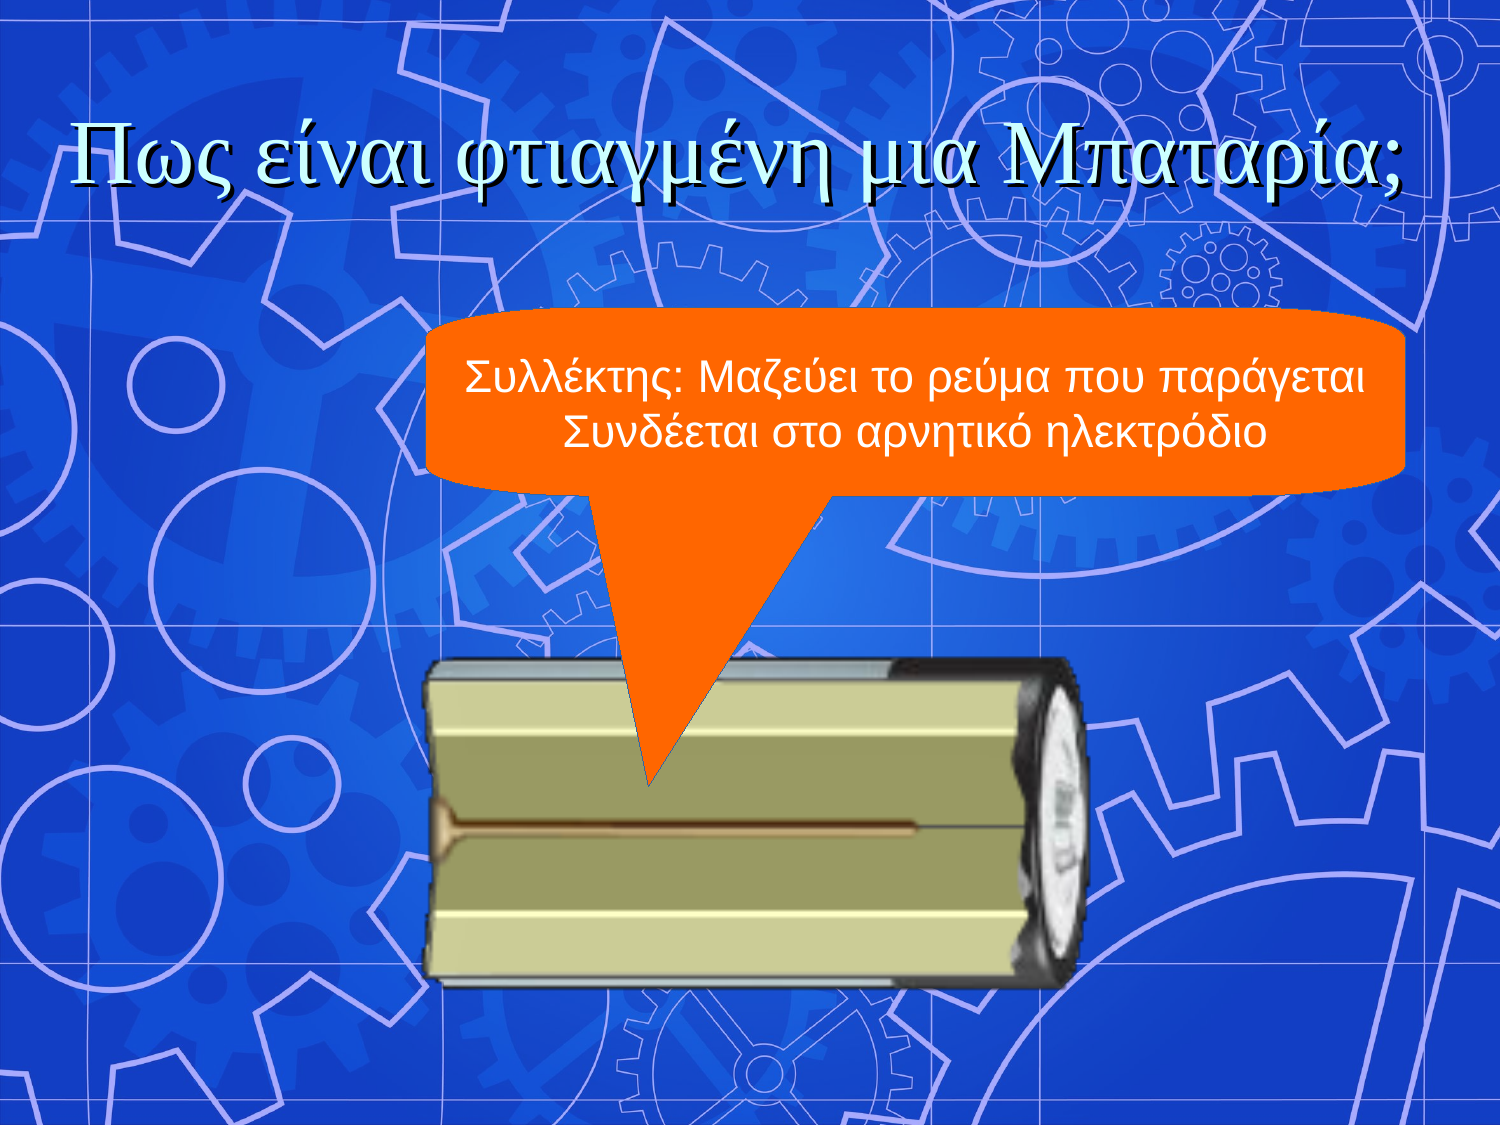

# Πως είναι φτιαγμένη μια Μπαταρία;
Συλλέκτης: Μαζεύει το ρεύμα που παράγεται
Συνδέεται στο αρνητικό ηλεκτρόδιο